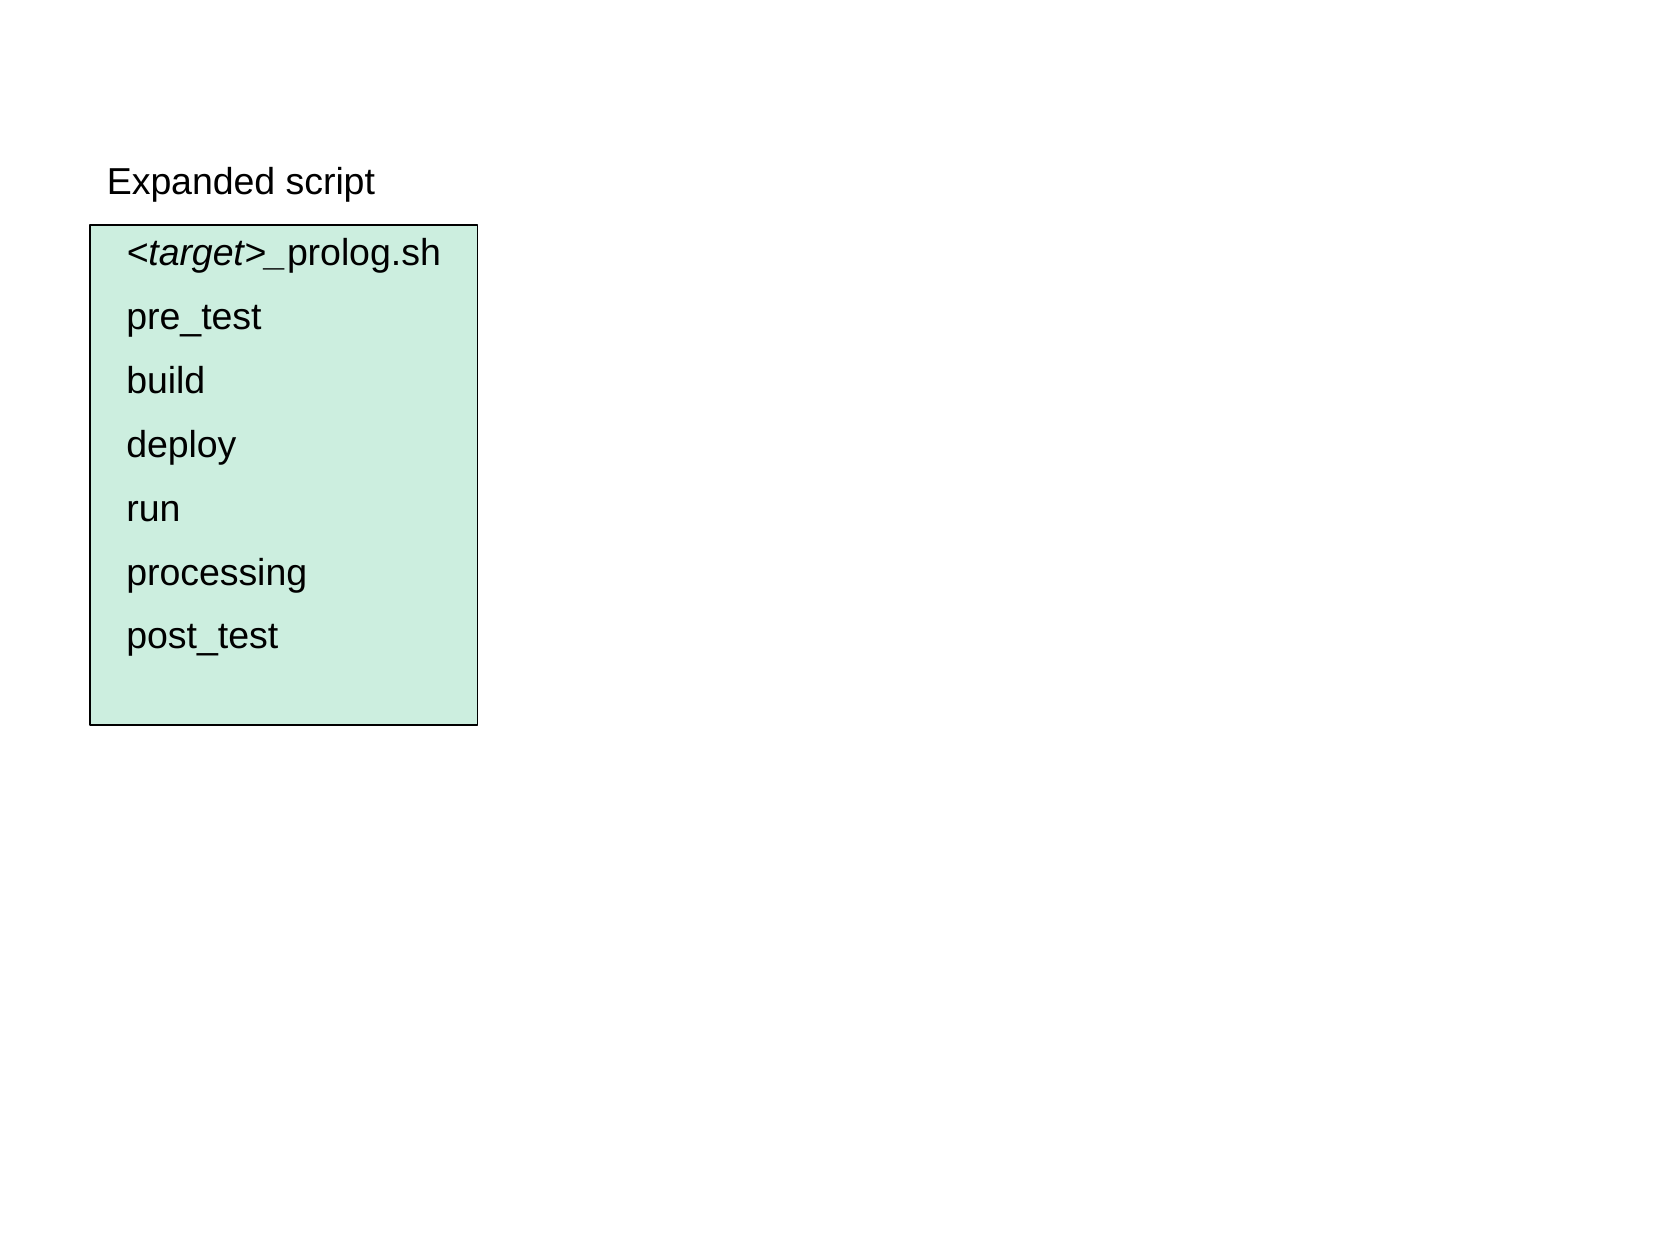

Expanded script
<target>_prolog.sh
pre_test
build
deploy
run
processing
post_test